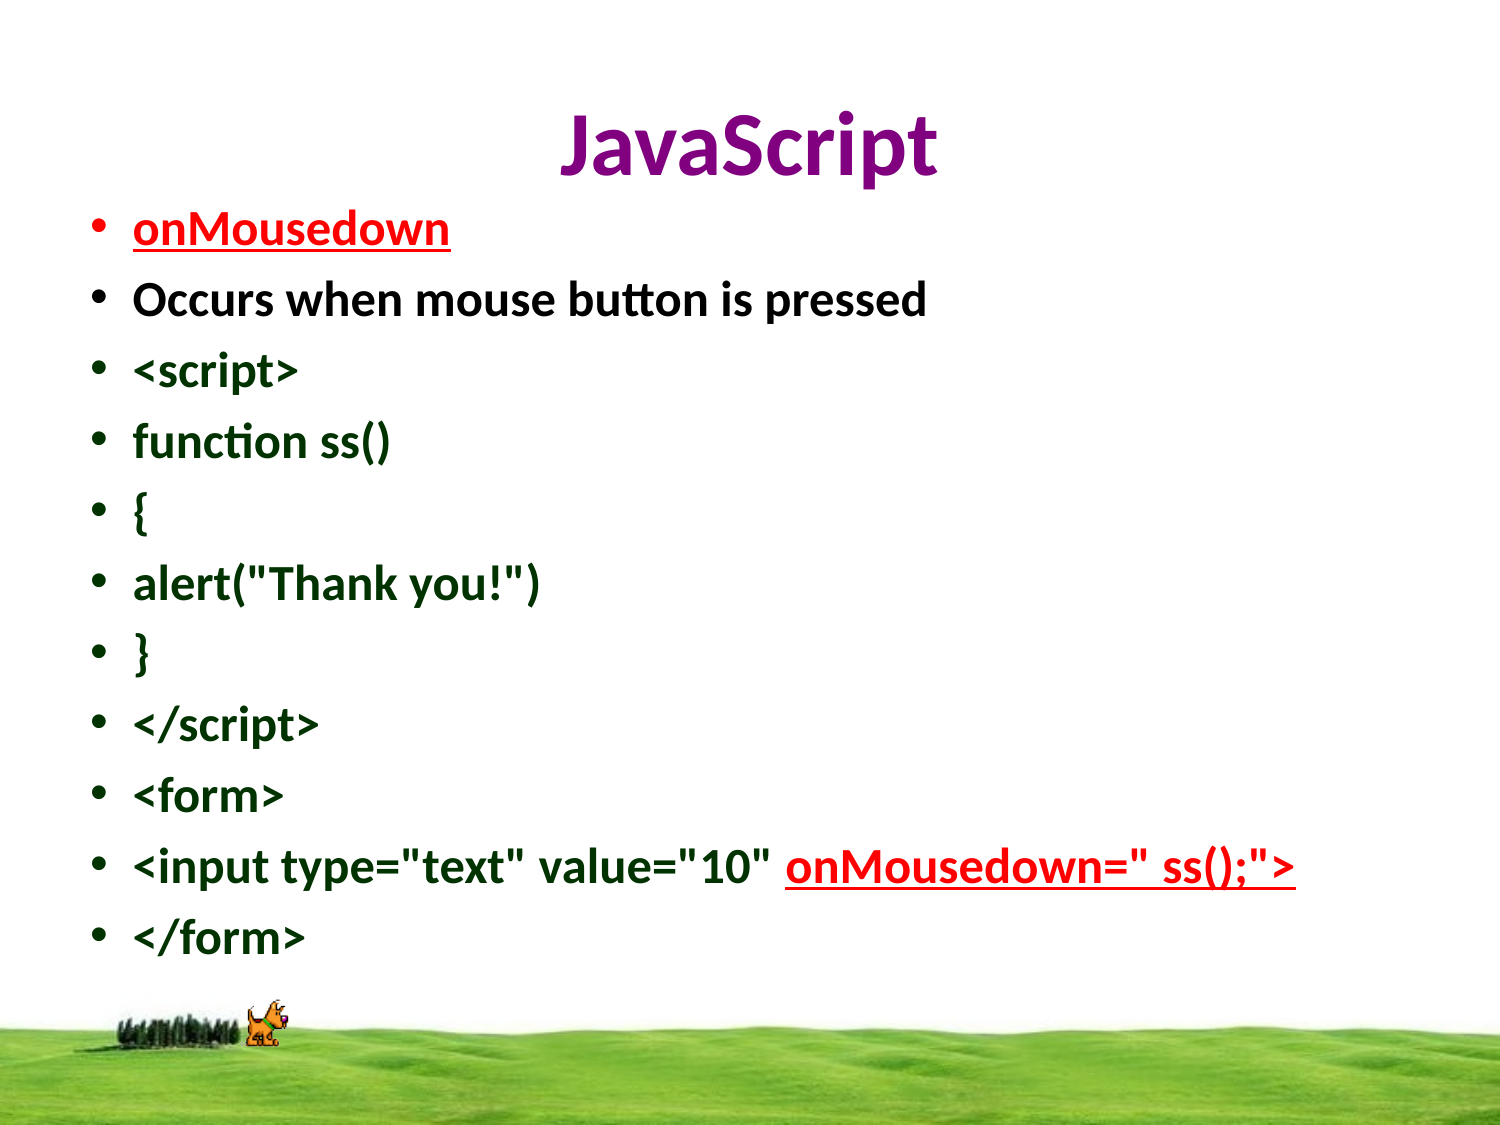

# JavaScript
onMousedown
Occurs when mouse button is pressed
<script>
function ss()
{
alert("Thank you!")
}
</script>
<form>
<input type="text" value="10" onMousedown=" ss();">
</form>